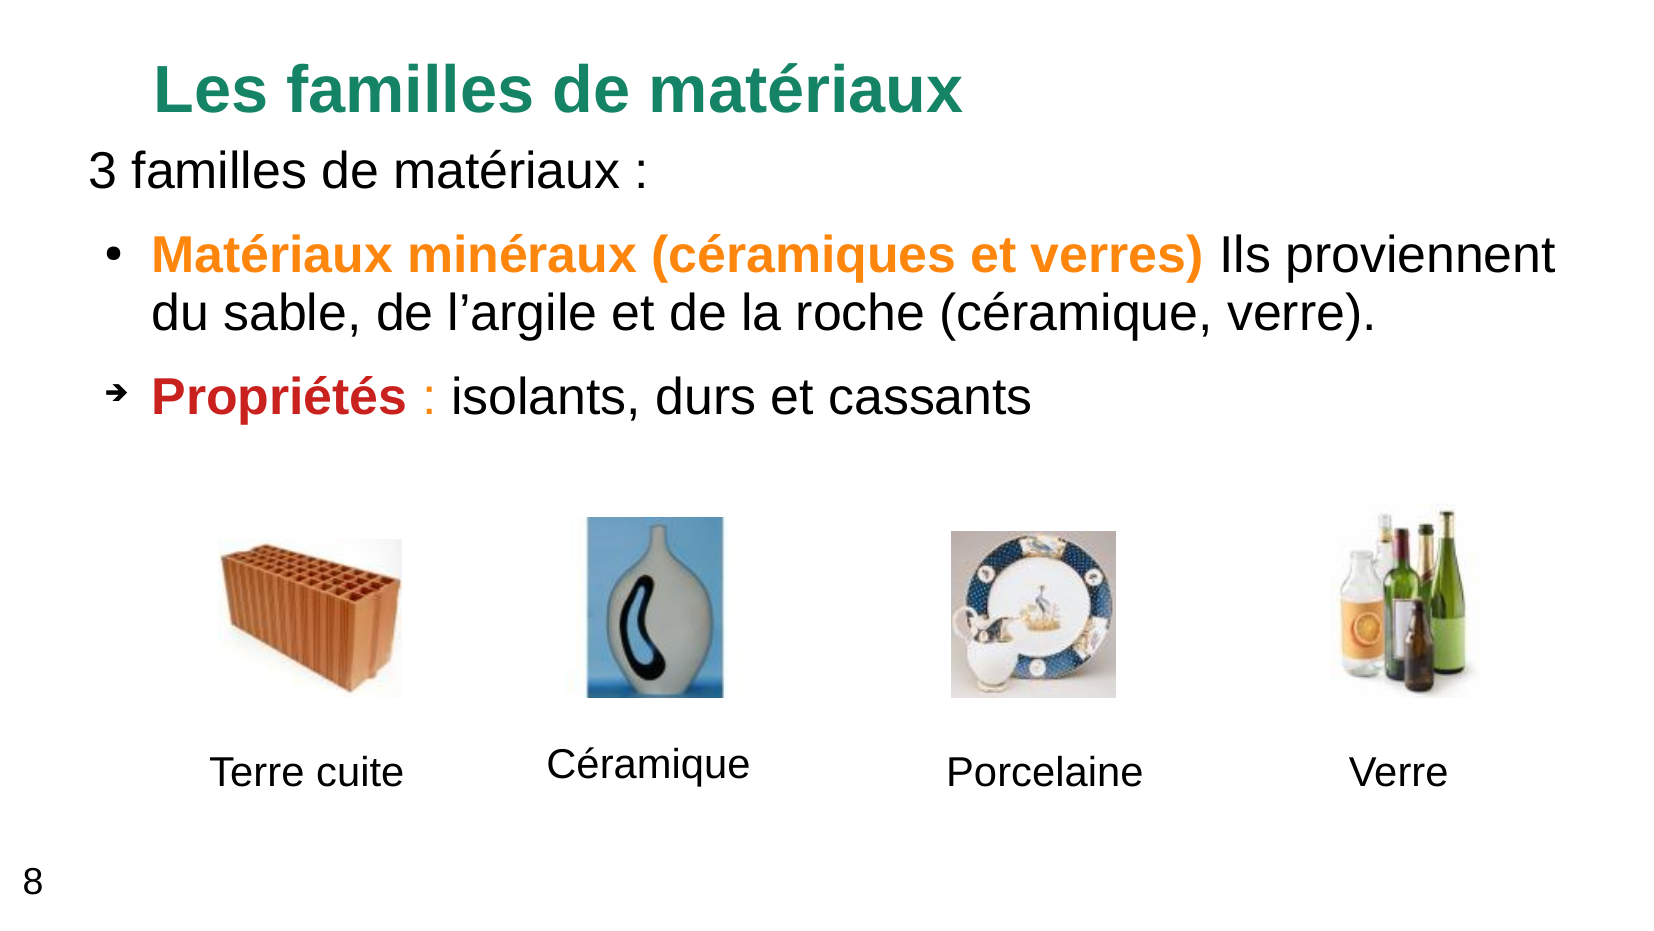

Les familles de matériaux
# 3 familles de matériaux :
Matériaux minéraux (céramiques et verres) Ils proviennent du sable, de l’argile et de la roche (céramique, verre).
Propriétés : isolants, durs et cassants
Céramique
Terre cuite
Porcelaine
Verre